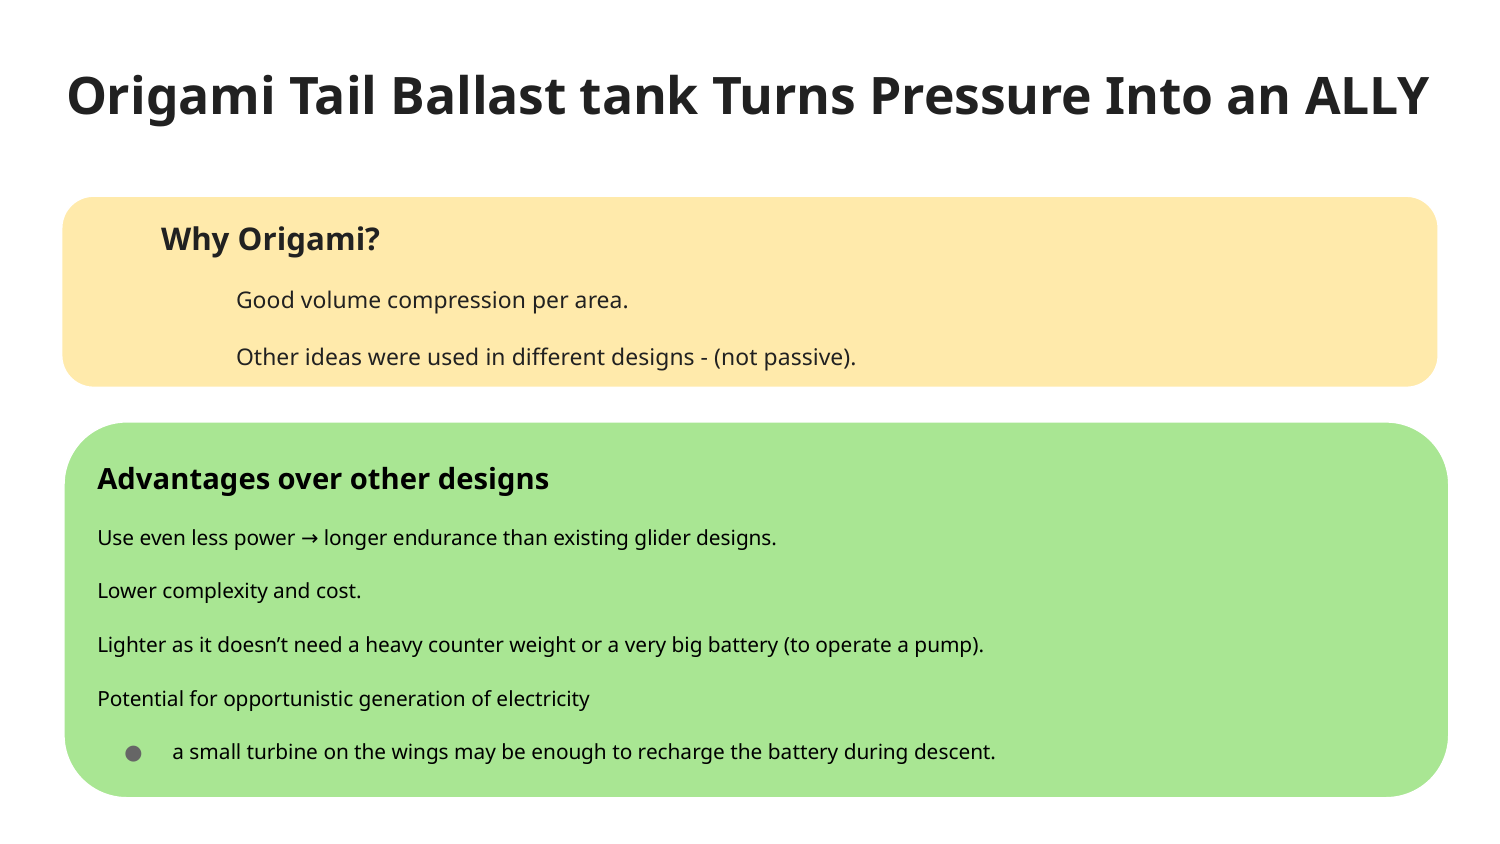

# Origami Tail Ballast tank Turns Pressure Into an ALLY
Why Origami?
Good volume compression per area.
Other ideas were used in different designs - (not passive).
Advantages over other designs
Use even less power → longer endurance than existing glider designs.
Lower complexity and cost.
Lighter as it doesn’t need a heavy counter weight or a very big battery (to operate a pump).
Potential for opportunistic generation of electricity
a small turbine on the wings may be enough to recharge the battery during descent.